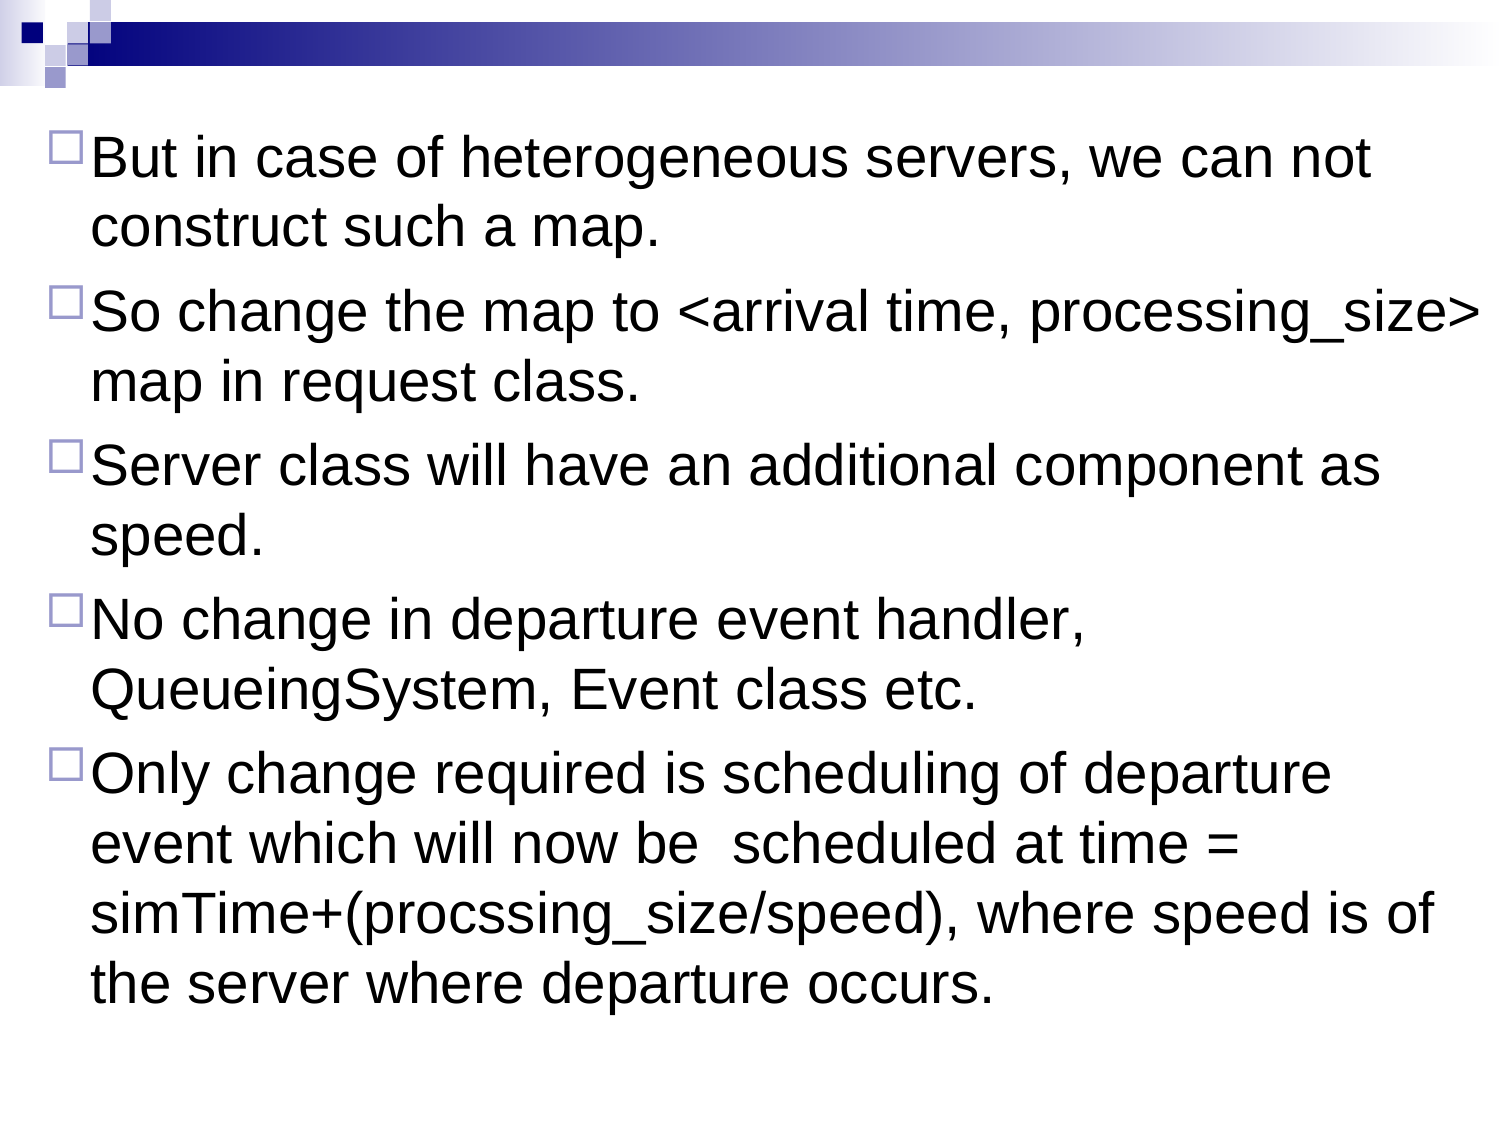

# But in case of heterogeneous servers, we can not construct such a map.
So change the map to <arrival time, processing_size> map in request class.
Server class will have an additional component as speed.
No change in departure event handler, QueueingSystem, Event class etc.
Only change required is scheduling of departure event which will now be scheduled at time = simTime+(procssing_size/speed), where speed is of the server where departure occurs.